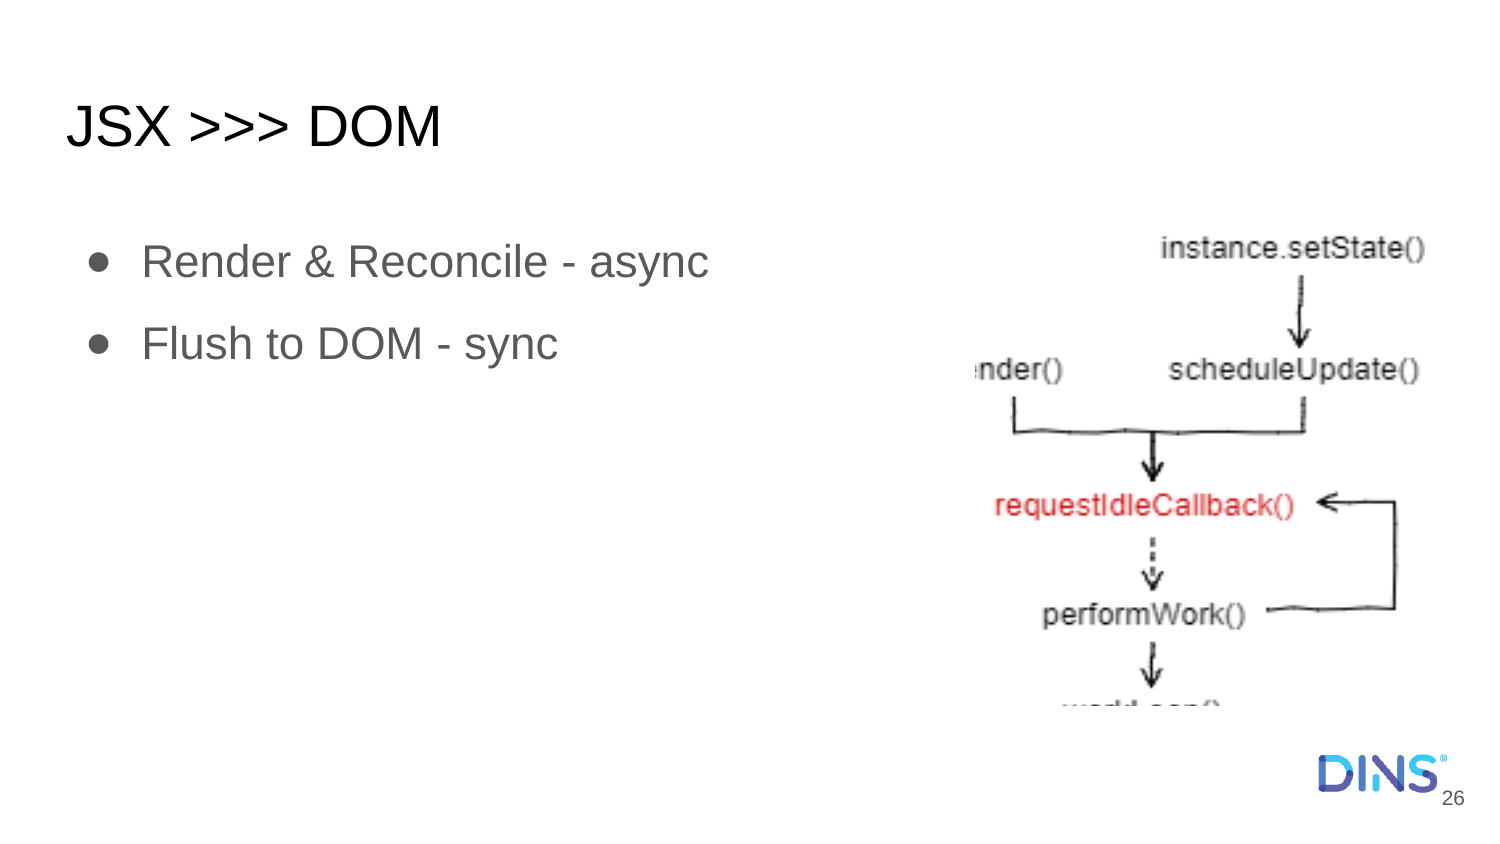

# JSX >>> DOM
Render & Reconcile - async
Flush to DOM - sync
26